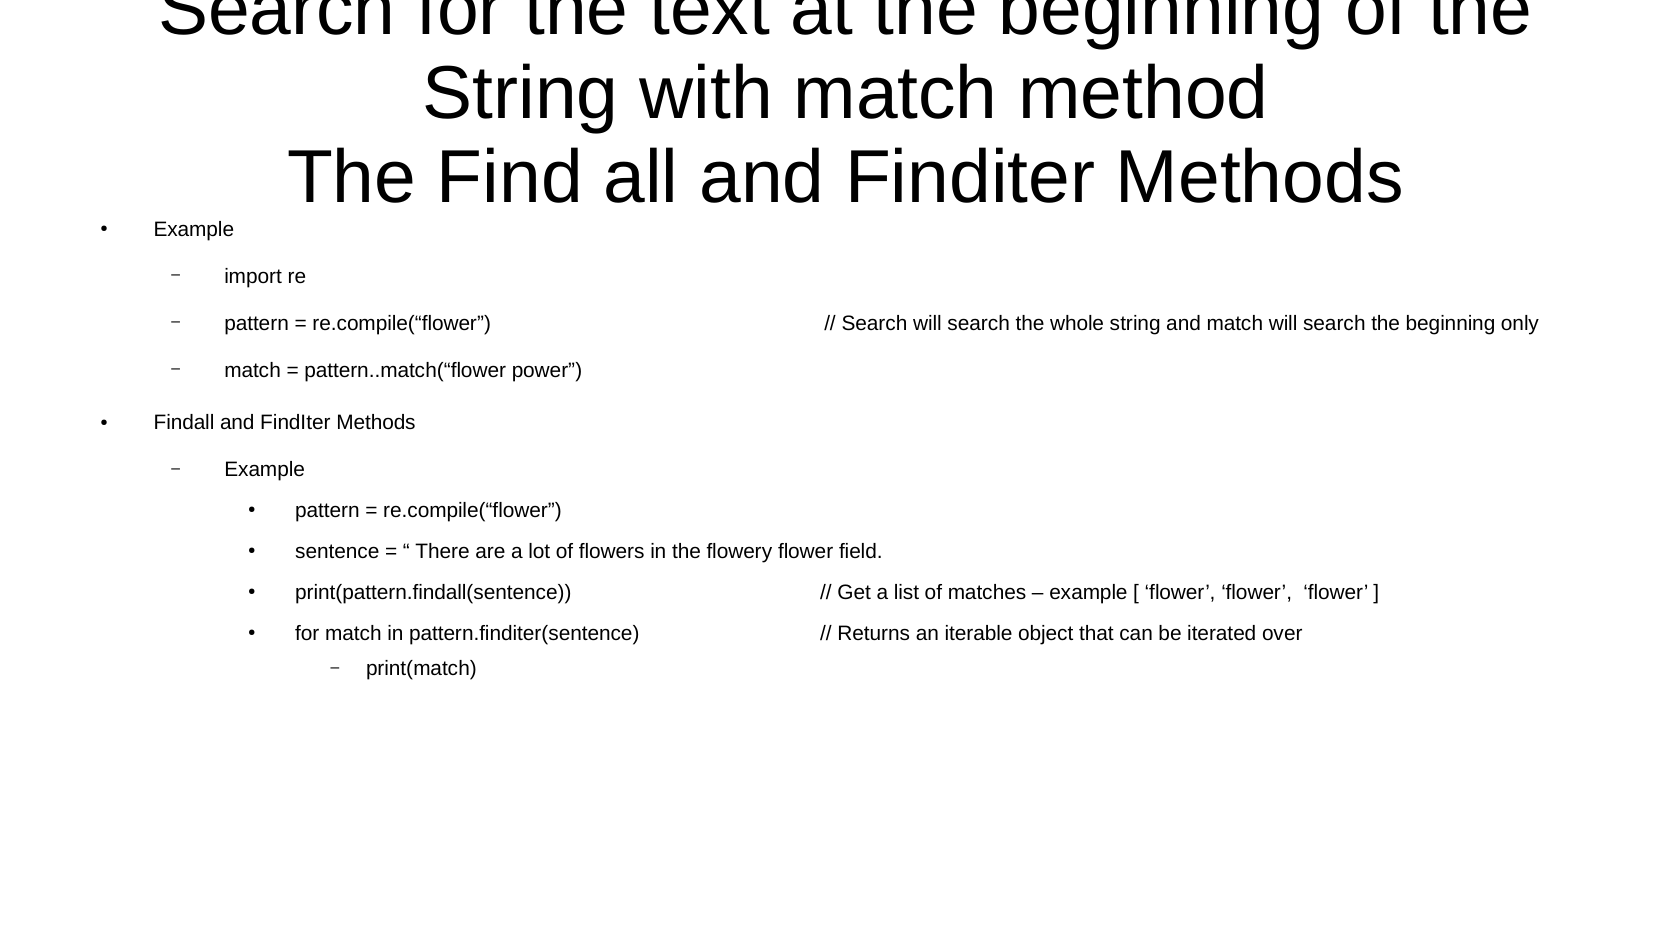

# Search for the text at the beginning of the String with match method The Find all and Finditer Methods
Example
import re
pattern = re.compile(“flower”) 					// Search will search the whole string and match will search the beginning only
match = pattern..match(“flower power”)
Findall and FindIter Methods
Example
pattern = re.compile(“flower”)
sentence = “ There are a lot of flowers in the flowery flower field.
print(pattern.findall(sentence))				// Get a list of matches – example [ ‘flower’, ‘flower’, ‘flower’ ]
for match in pattern.finditer(sentence)			// Returns an iterable object that can be iterated over
print(match)